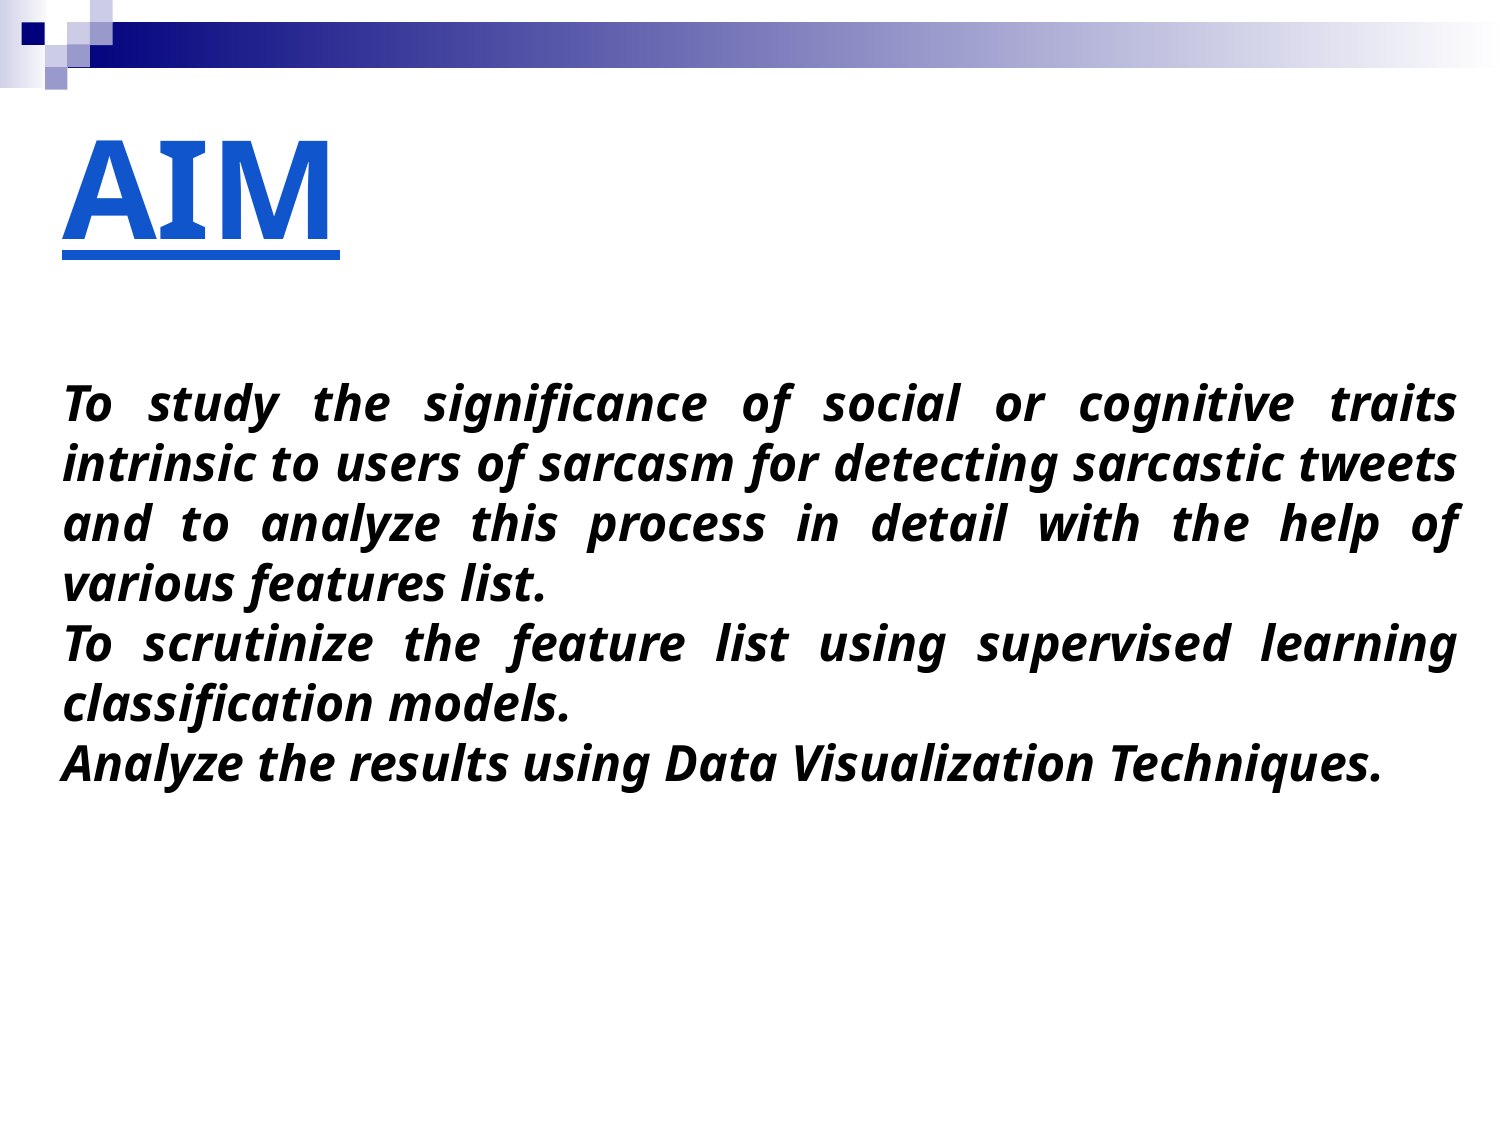

AIM
To study the significance of social or cognitive traits intrinsic to users of sarcasm for detecting sarcastic tweets and to analyze this process in detail with the help of various features list.
To scrutinize the feature list using supervised learning classification models.
Analyze the results using Data Visualization Techniques.